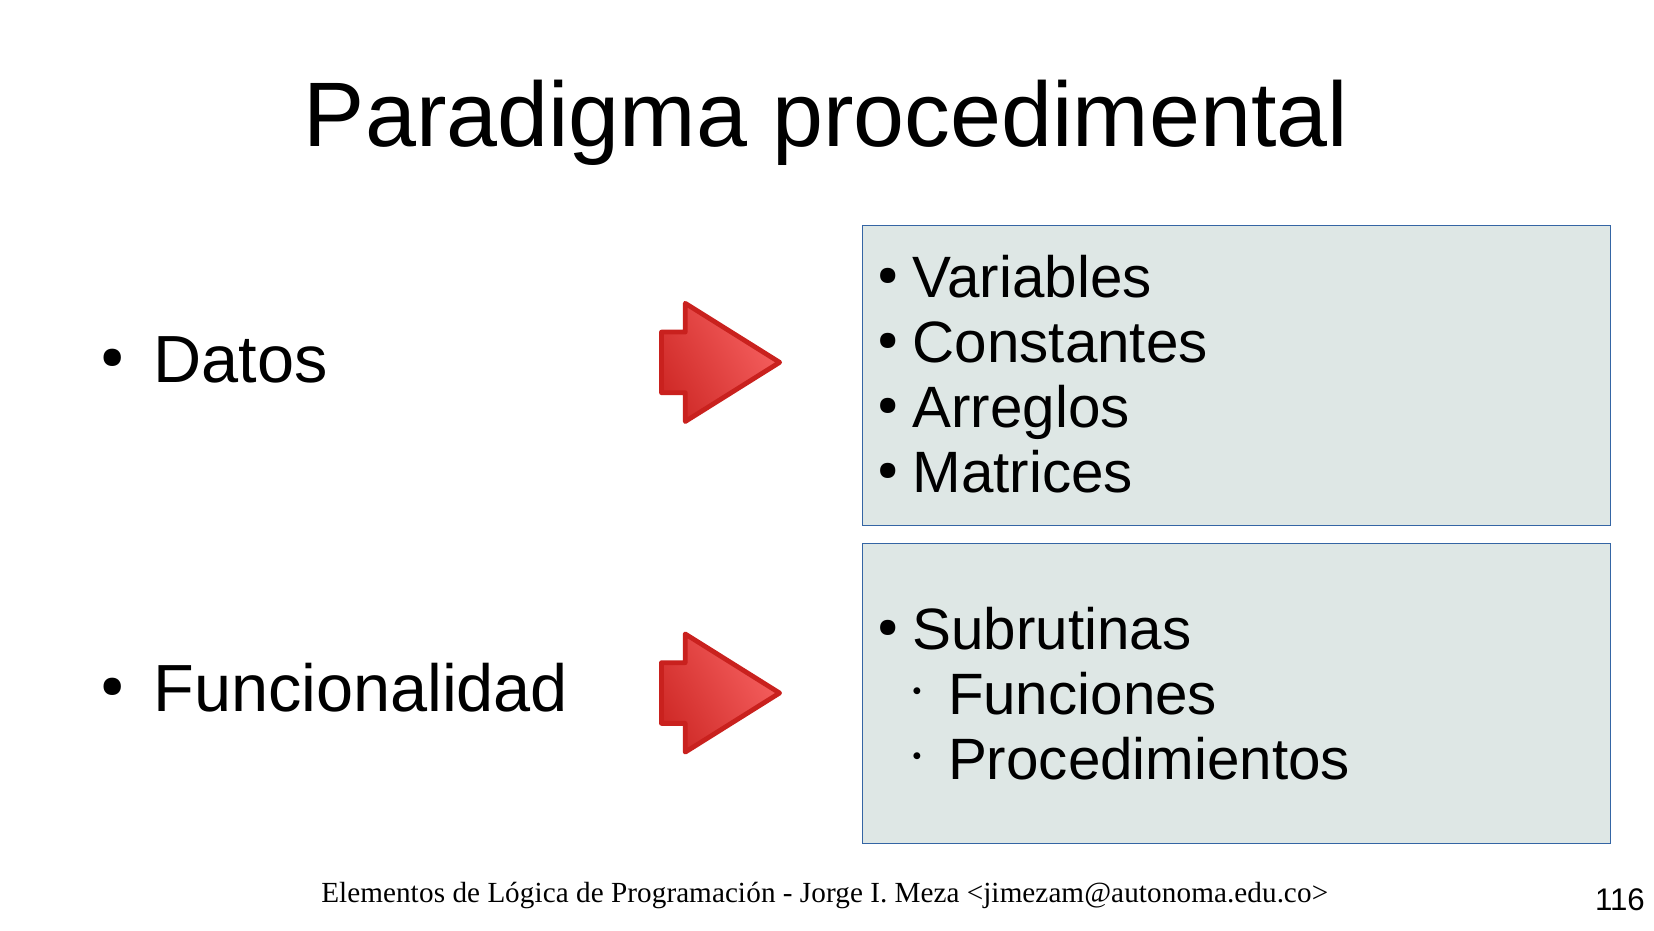

# Paradigma procedimental
Datos
Funcionalidad
Variables
Constantes
Arreglos
Matrices
Subrutinas
Funciones
Procedimientos
Elementos de Lógica de Programación - Jorge I. Meza <jimezam@autonoma.edu.co>